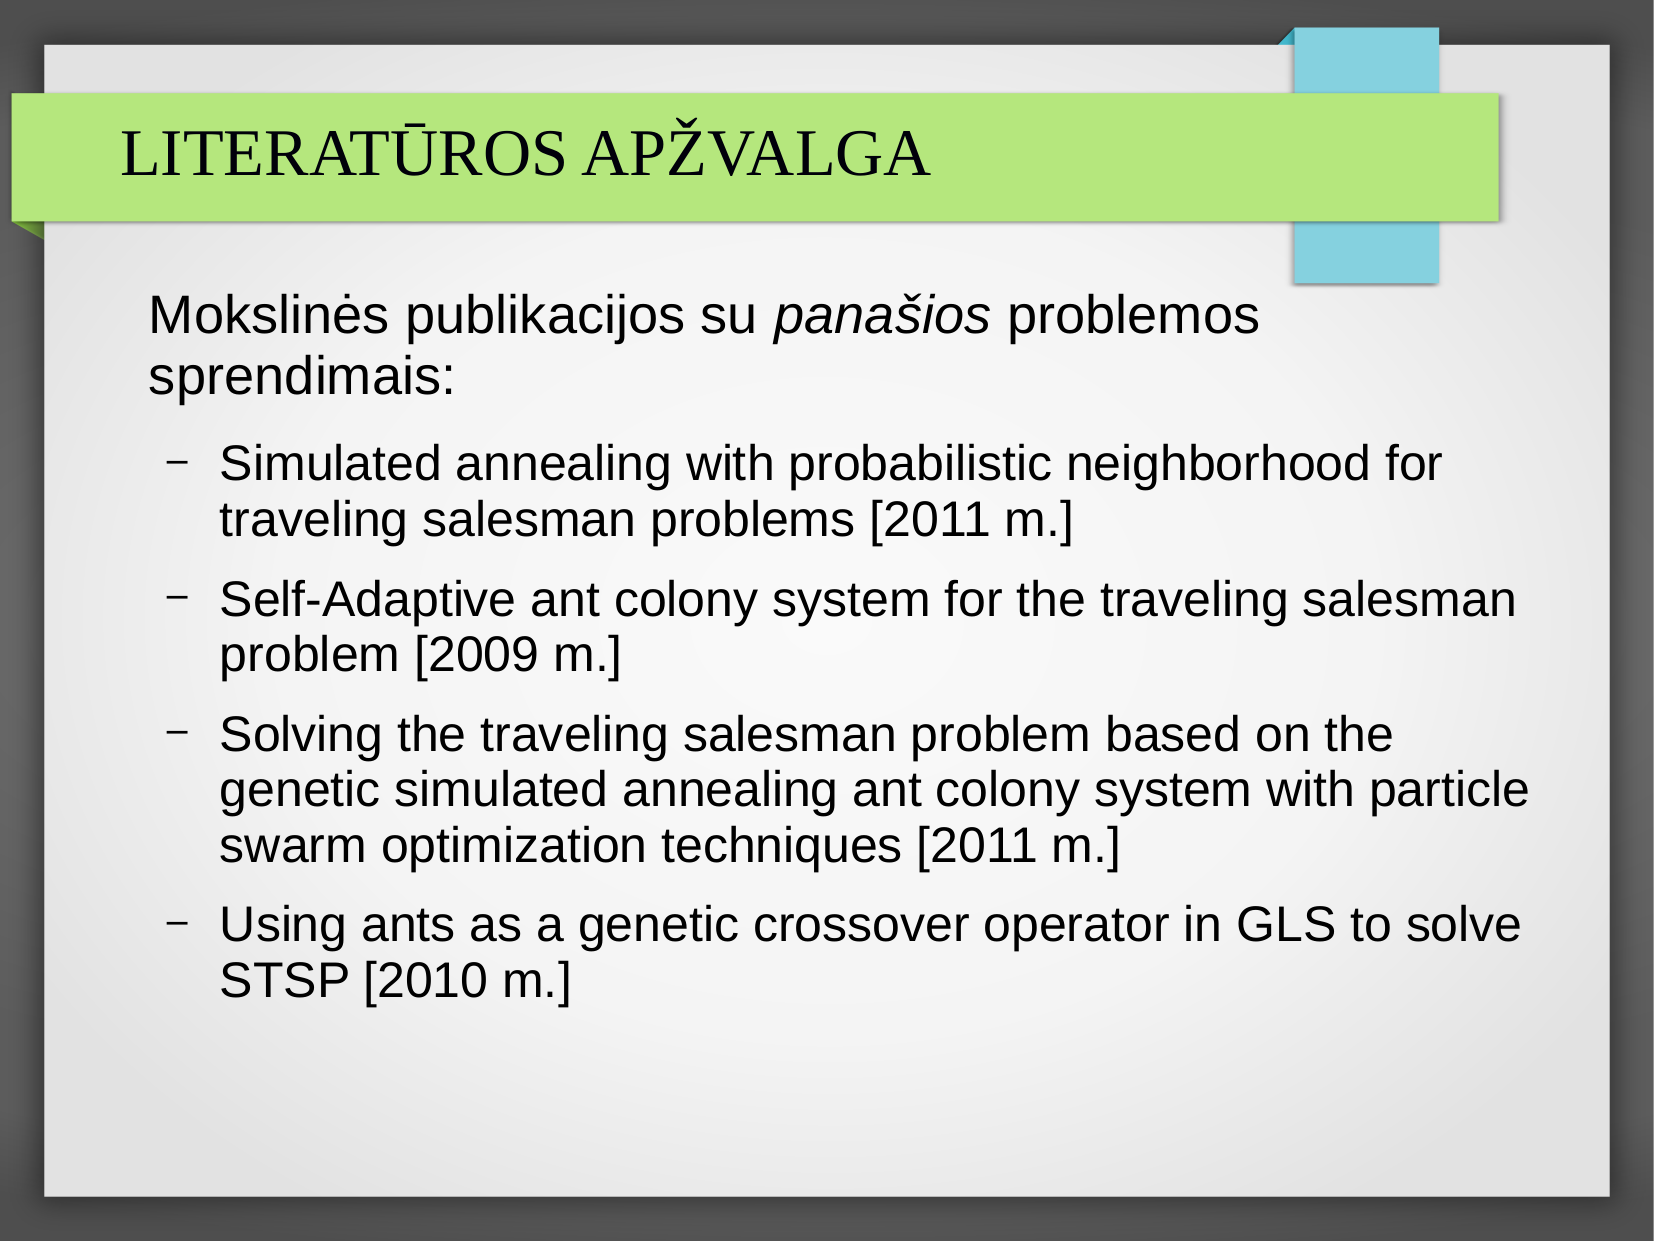

LITERATŪROS APŽVALGA
# Mokslinės publikacijos su panašios problemos sprendimais:
Simulated annealing with probabilistic neighborhood for traveling salesman problems [2011 m.]
Self-Adaptive ant colony system for the traveling salesman problem [2009 m.]
Solving the traveling salesman problem based on the genetic simulated annealing ant colony system with particle swarm optimization techniques [2011 m.]
Using ants as a genetic crossover operator in GLS to solve STSP [2010 m.]